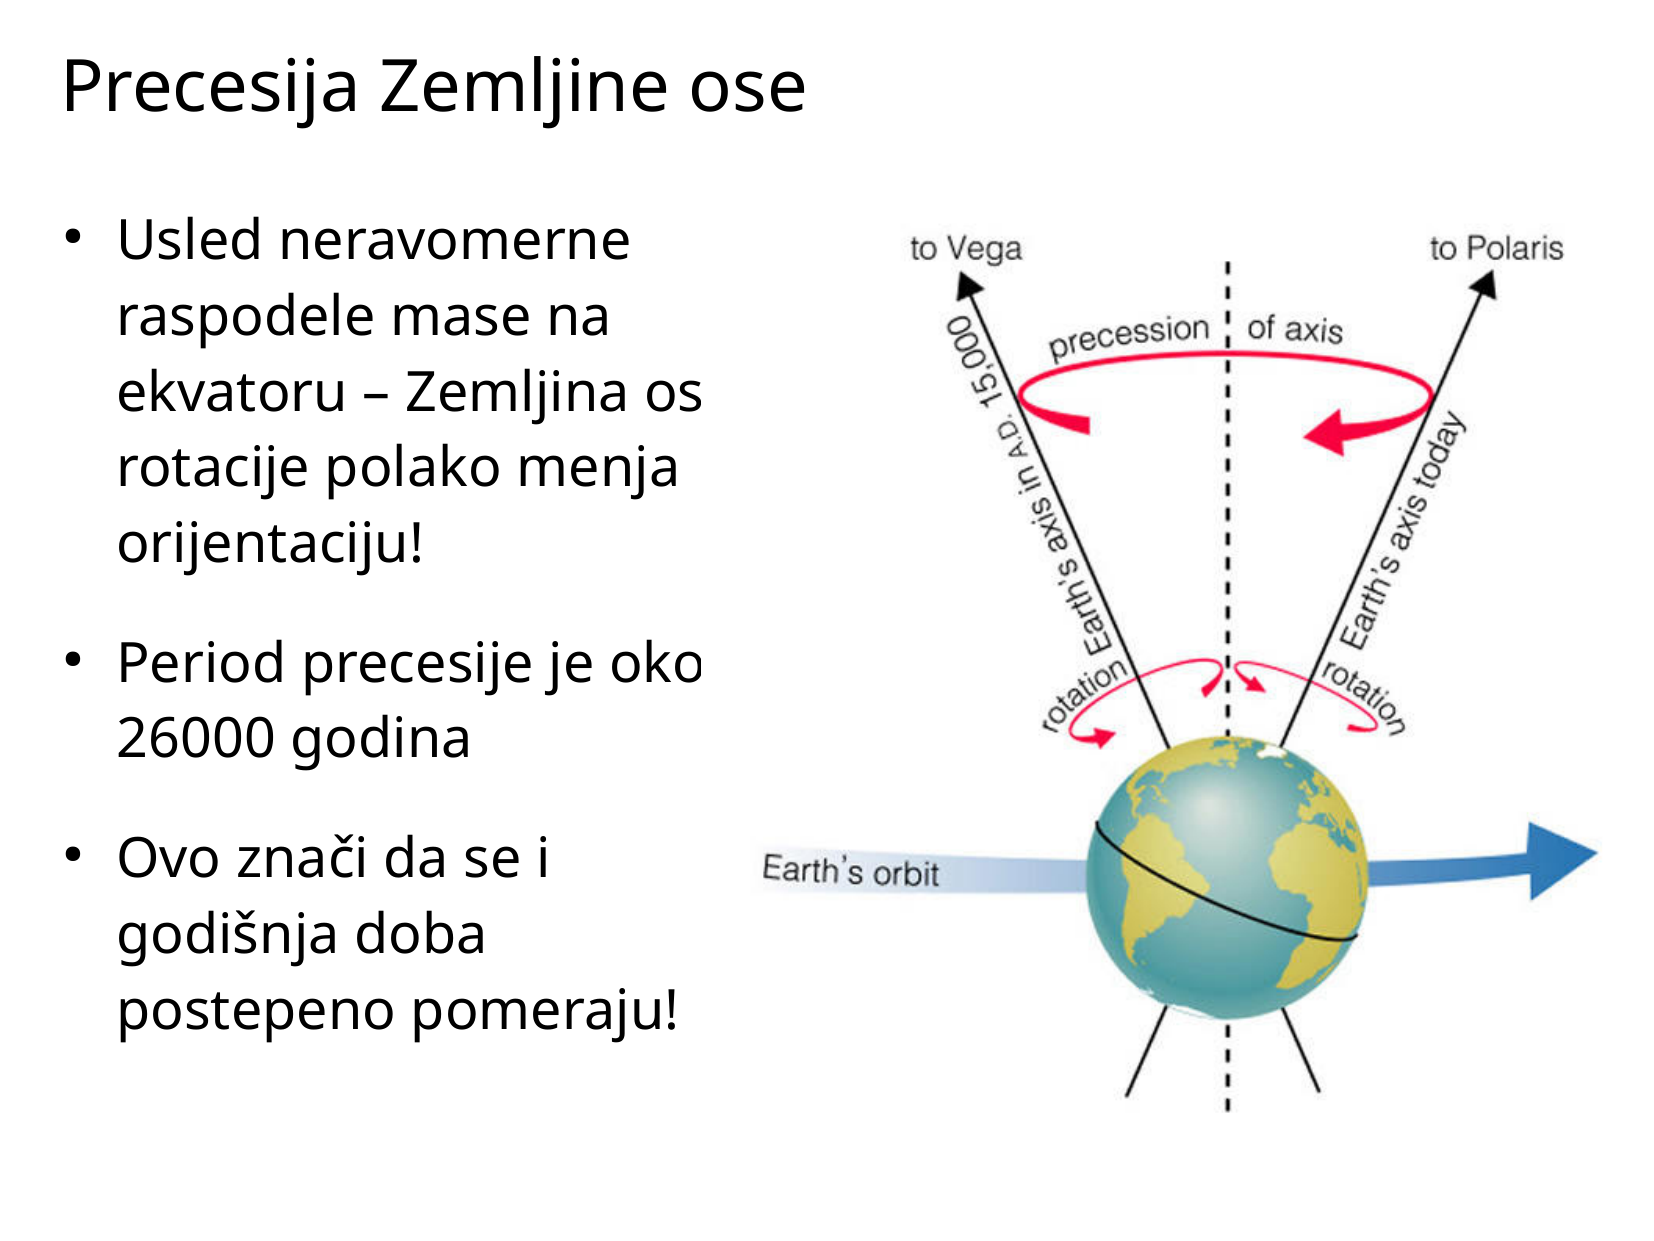

# Precesija Zemljine ose
Usled neravomerne raspodele mase na ekvatoru – Zemljina osa rotacije polako menja orijentaciju!
Period precesije je oko 26000 godina
Ovo znači da se i godišnja doba postepeno pomeraju!